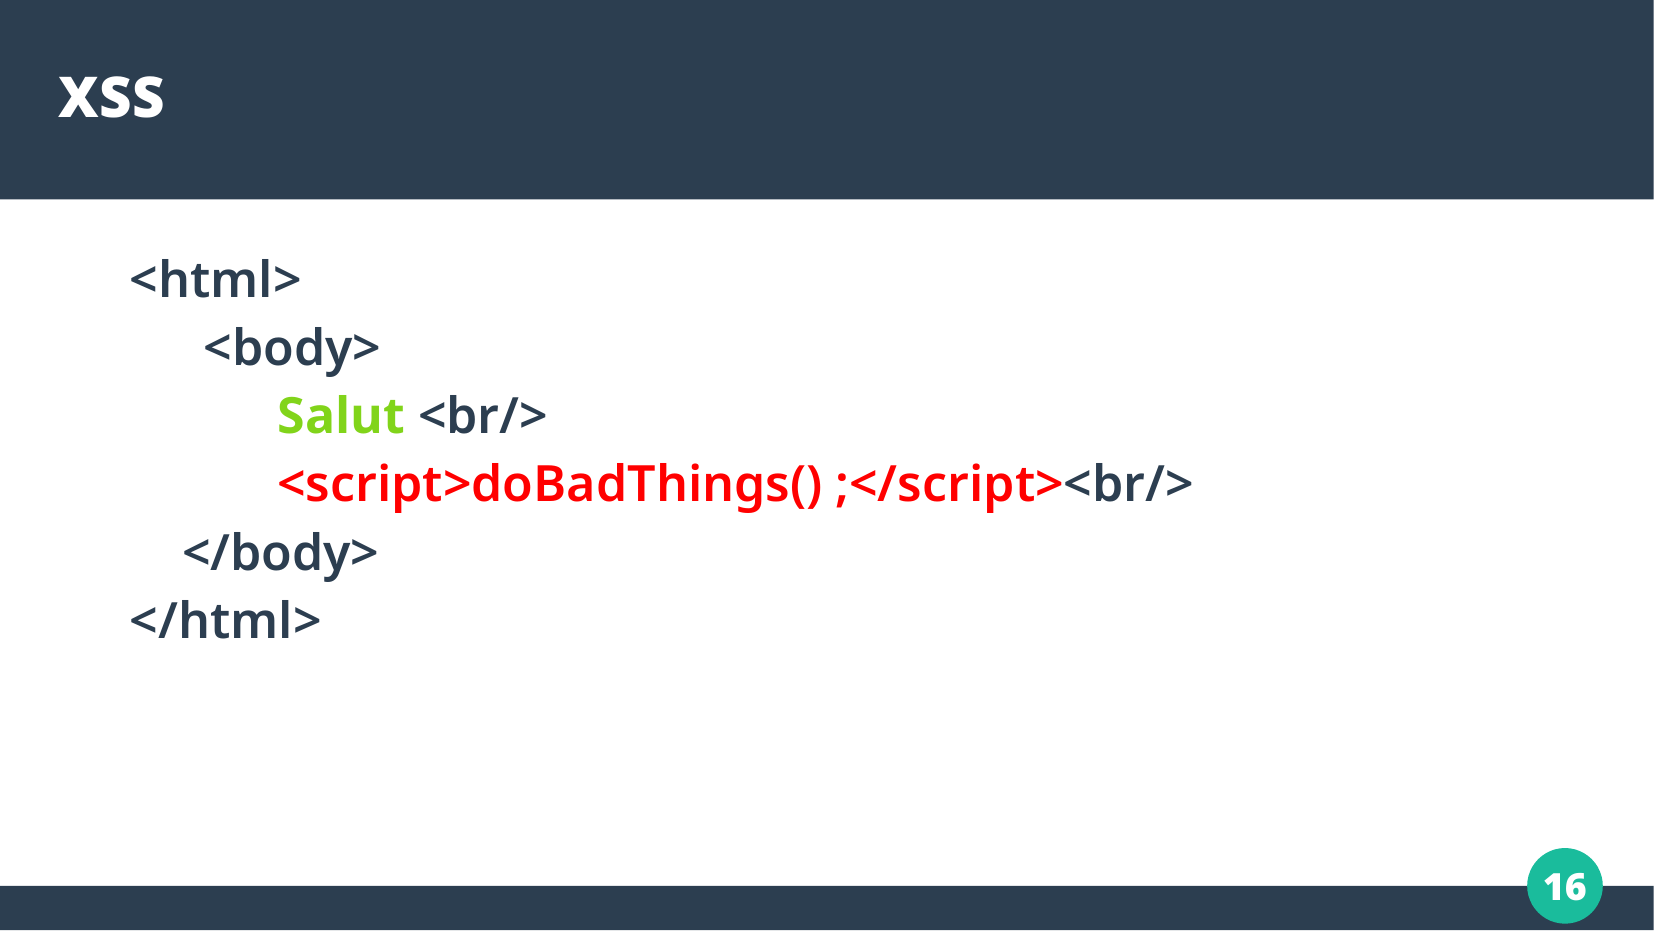

# XSS
<html>
	<body>
 		Salut <br/>
		<script>doBadThings() ;</script><br/>
 </body>
</html>